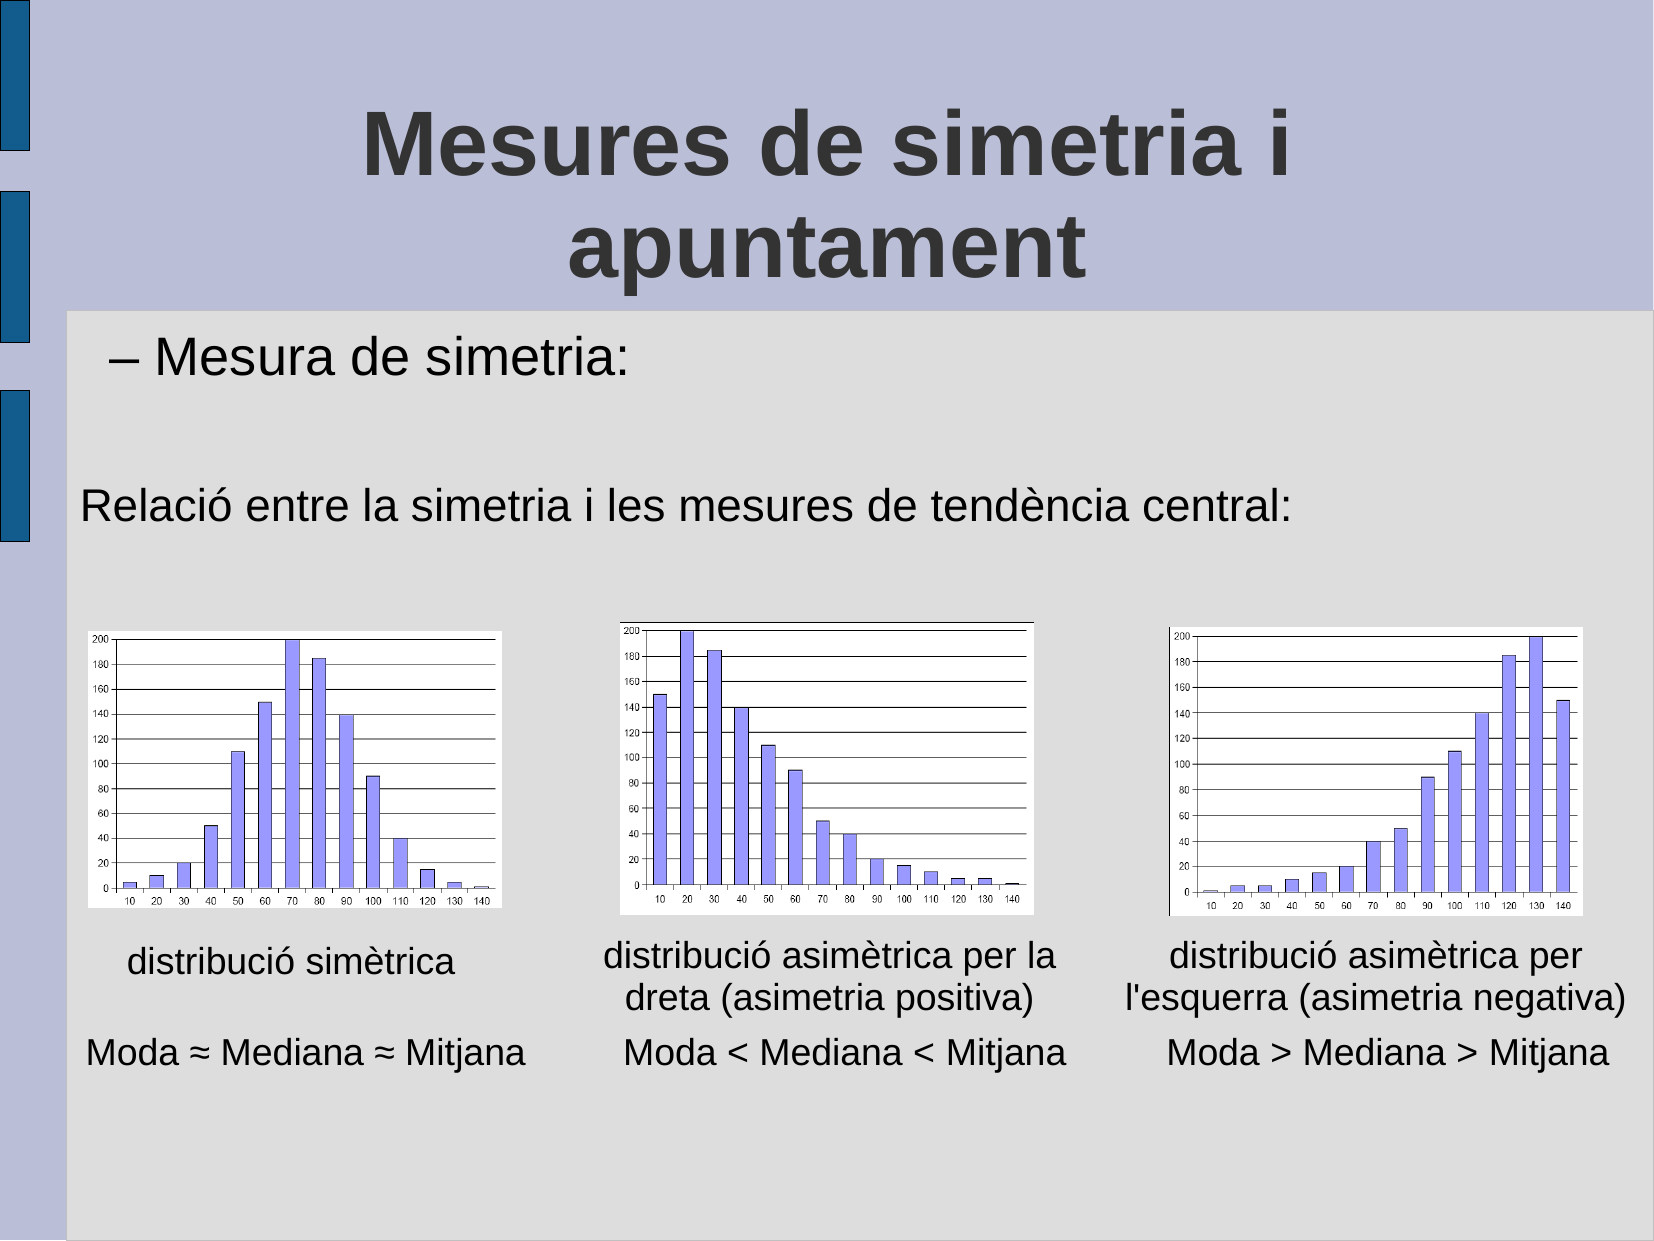

# Mesures de simetria i apuntament
– Mesura de simetria:
Relació entre la simetria i les mesures de tendència central:
distribució asimètrica per la dreta (asimetria positiva)
distribució asimètrica per l'esquerra (asimetria negativa)
distribució simètrica
Moda ≈ Mediana ≈ Mitjana
Moda < Mediana < Mitjana
Moda > Mediana > Mitjana